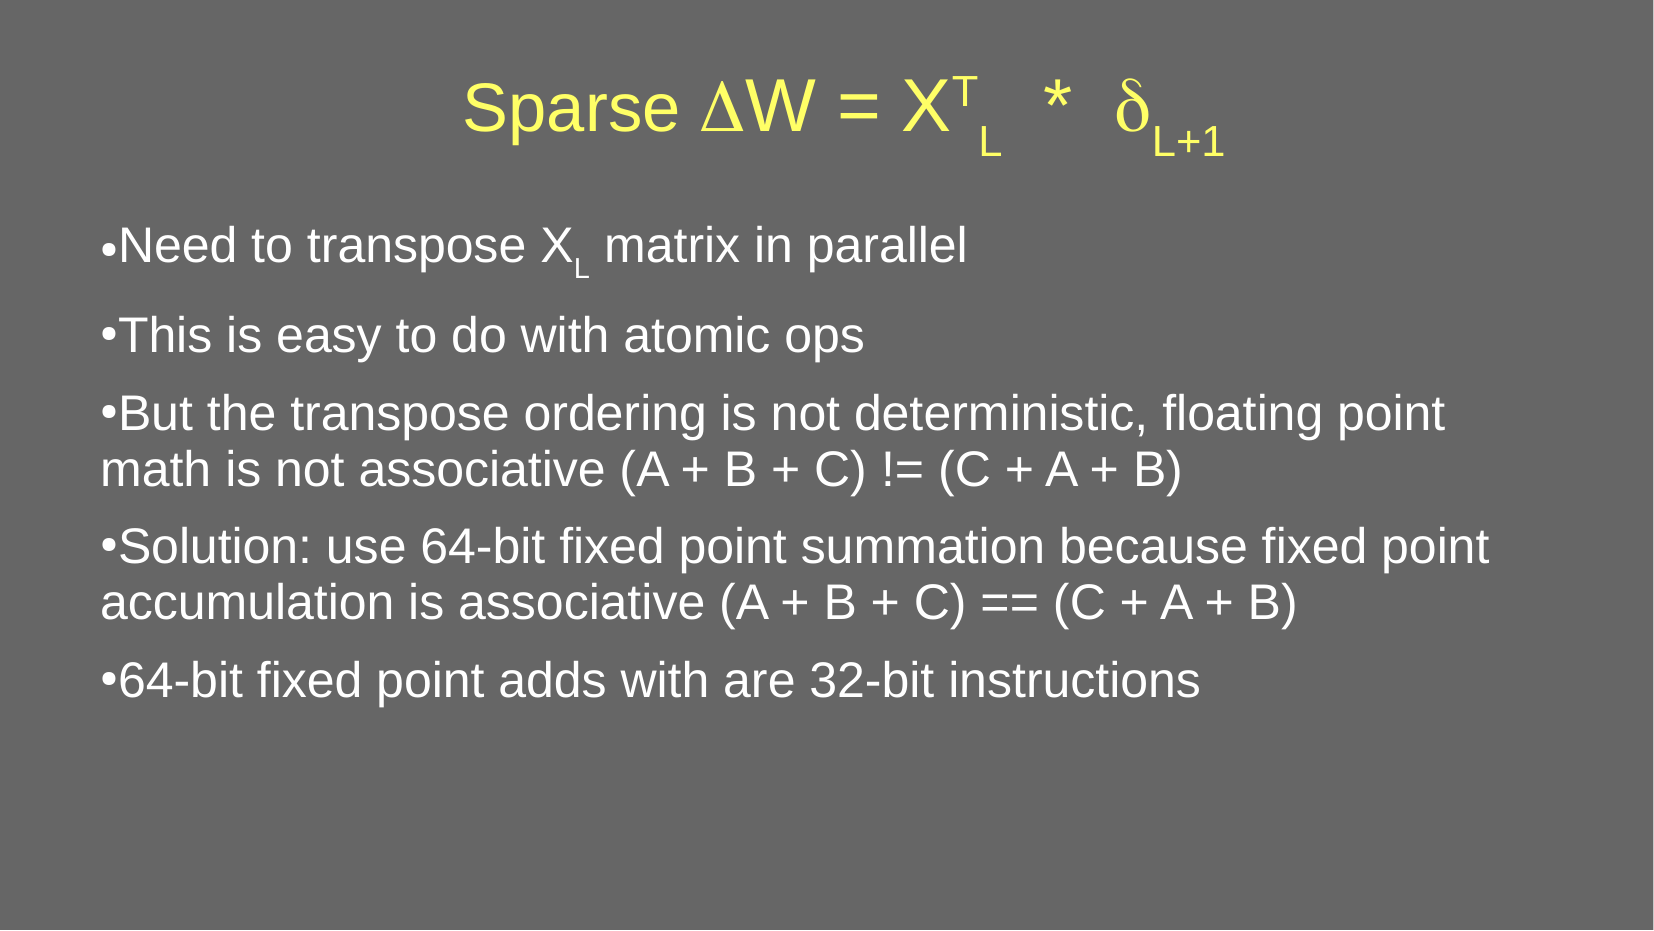

# Sparse DW = XTL * dL+1
Need to transpose XL matrix in parallel
This is easy to do with atomic ops
But the transpose ordering is not deterministic, floating point math is not associative (A + B + C) != (C + A + B)
Solution: use 64-bit fixed point summation because fixed point accumulation is associative (A + B + C) == (C + A + B)
64-bit fixed point adds with are 32-bit instructions